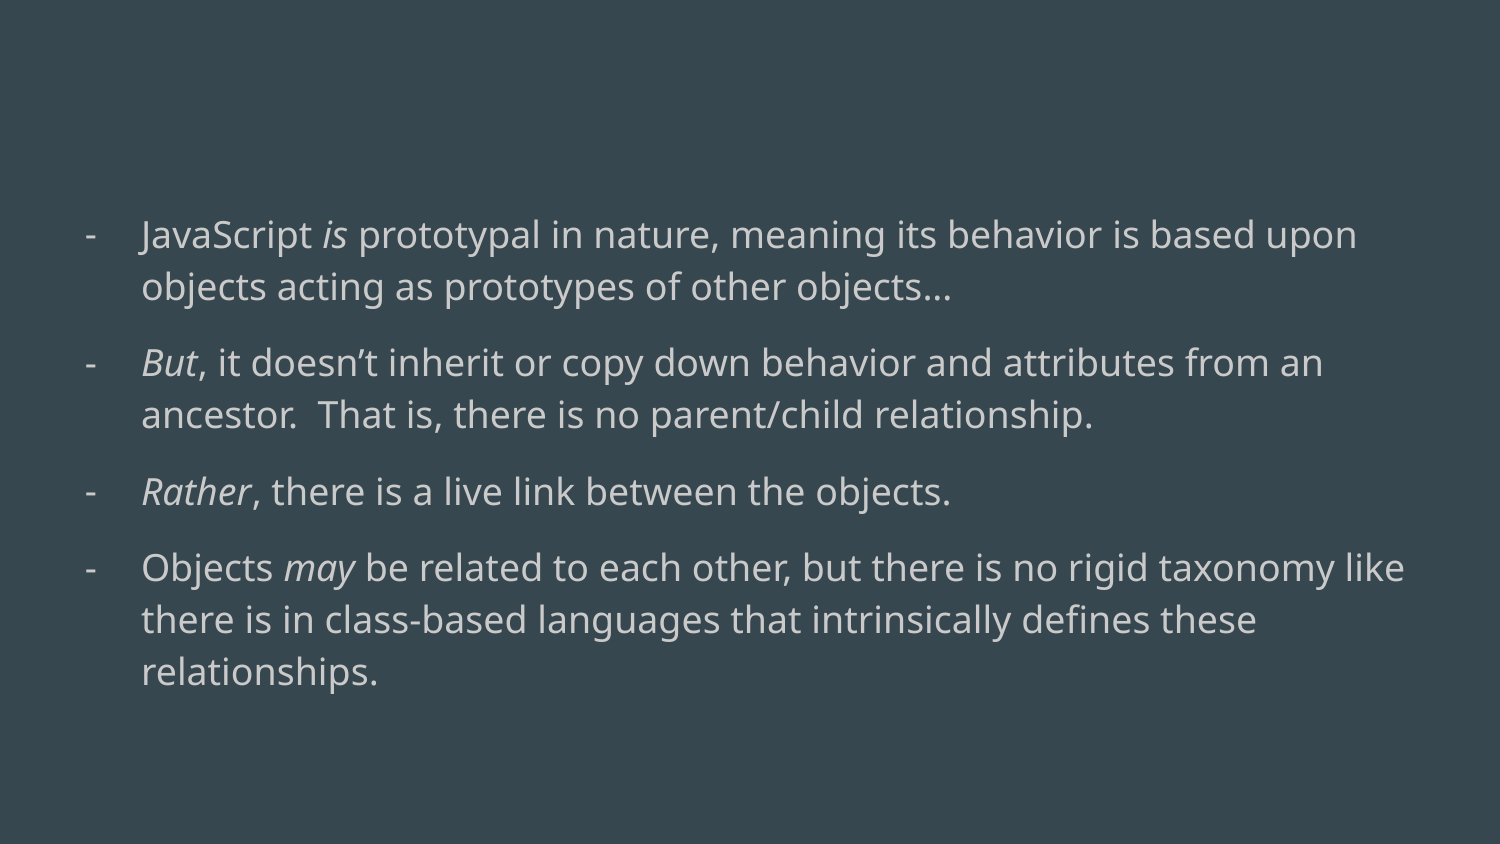

# JavaScript is prototypal in nature, meaning its behavior is based upon objects acting as prototypes of other objects...
But, it doesn’t inherit or copy down behavior and attributes from an ancestor. That is, there is no parent/child relationship.
Rather, there is a live link between the objects.
Objects may be related to each other, but there is no rigid taxonomy like there is in class-based languages that intrinsically defines these relationships.